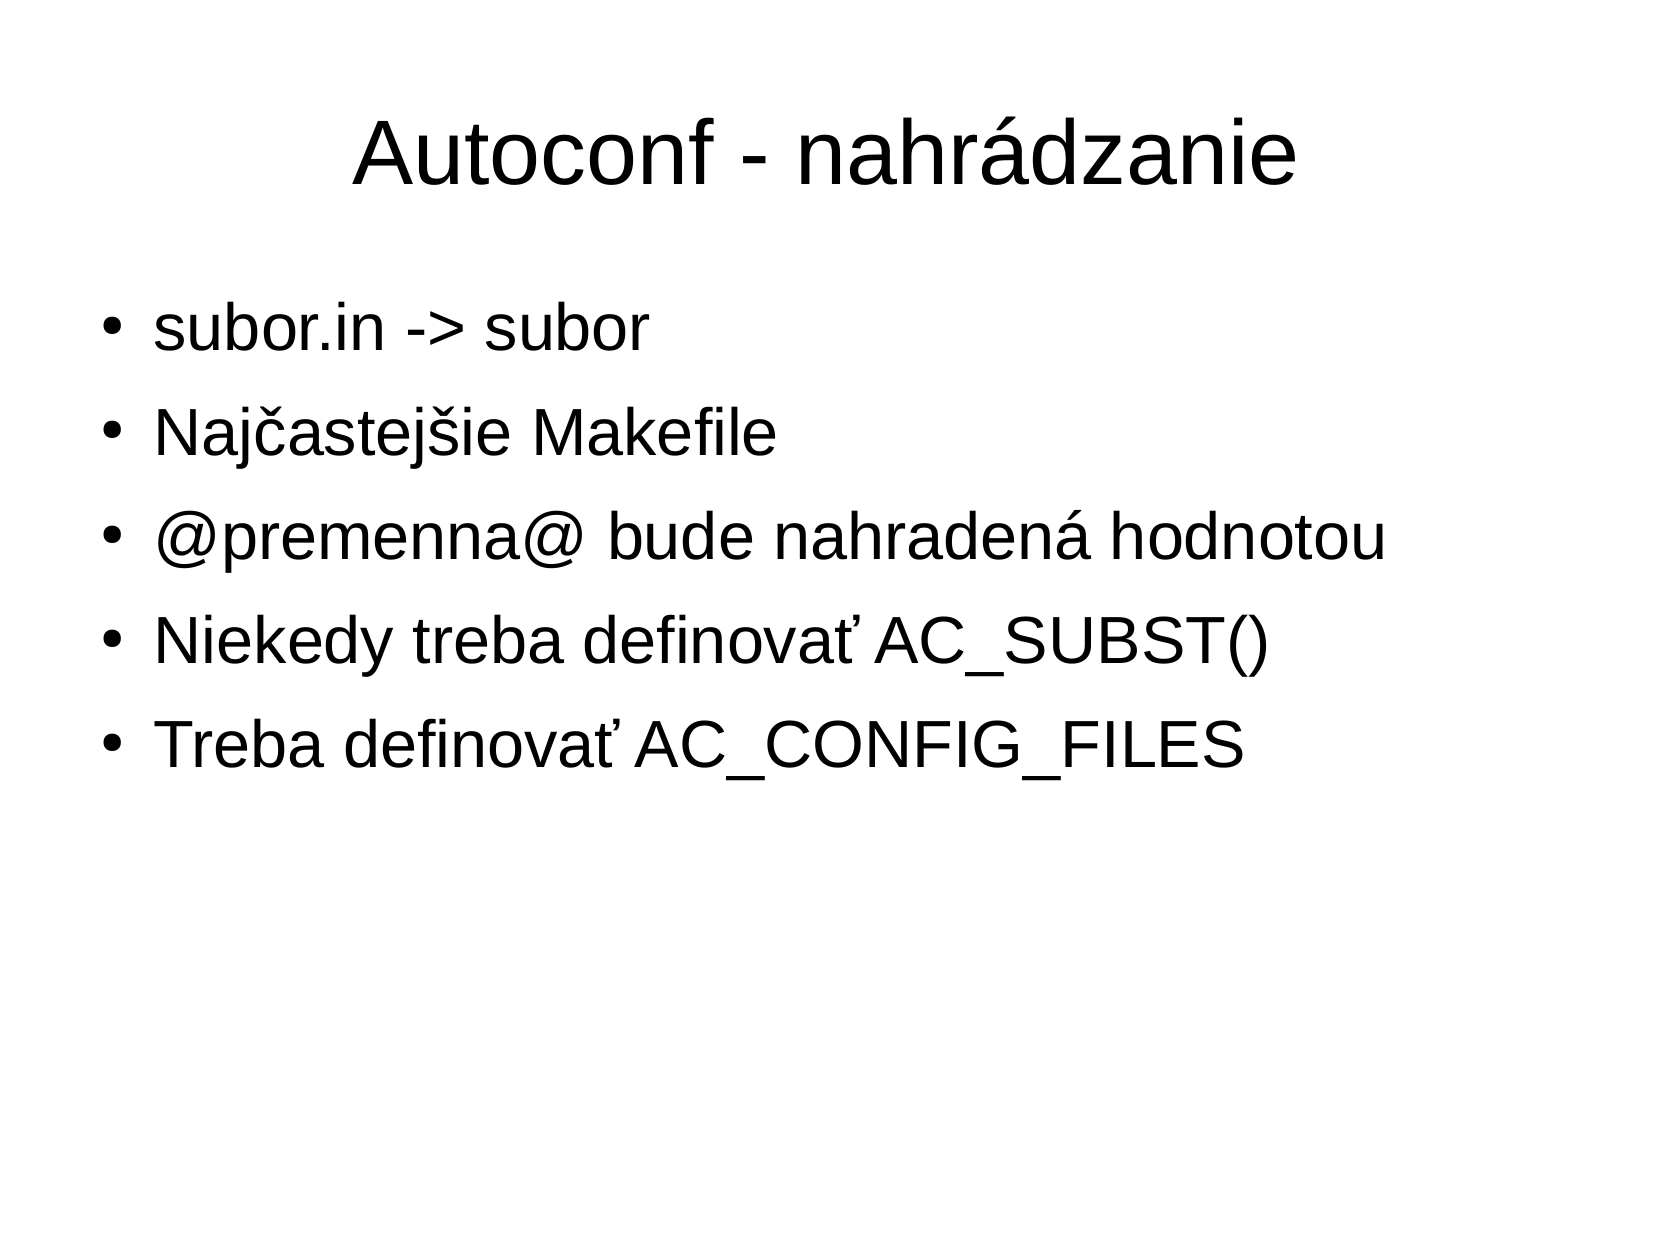

# Autoconf - nahrádzanie
subor.in -> subor
Najčastejšie Makefile
@premenna@ bude nahradená hodnotou
Niekedy treba definovať AC_SUBST()
Treba definovať AC_CONFIG_FILES